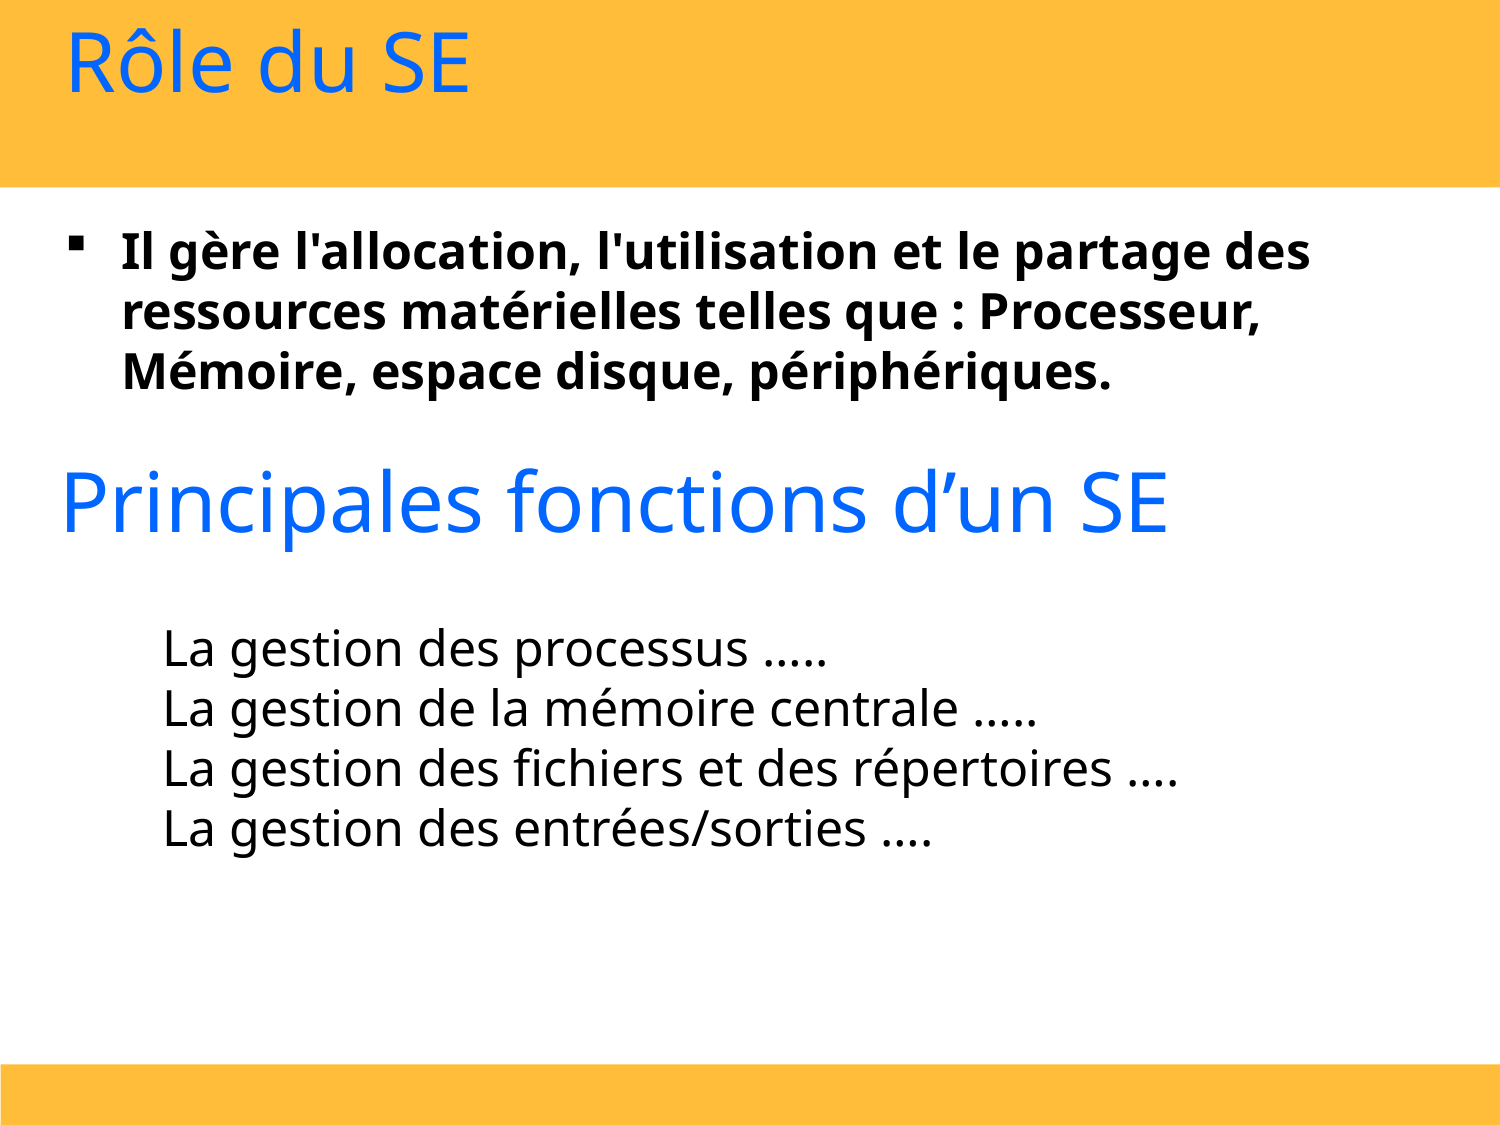

Rôle du SE
Il gère l'allocation, l'utilisation et le partage des ressources matérielles telles que : Processeur, Mémoire, espace disque, périphériques.
Principales fonctions d’un SE
La gestion des processus …..
La gestion de la mémoire centrale …..
La gestion des fichiers et des répertoires ….
La gestion des entrées/sorties ….